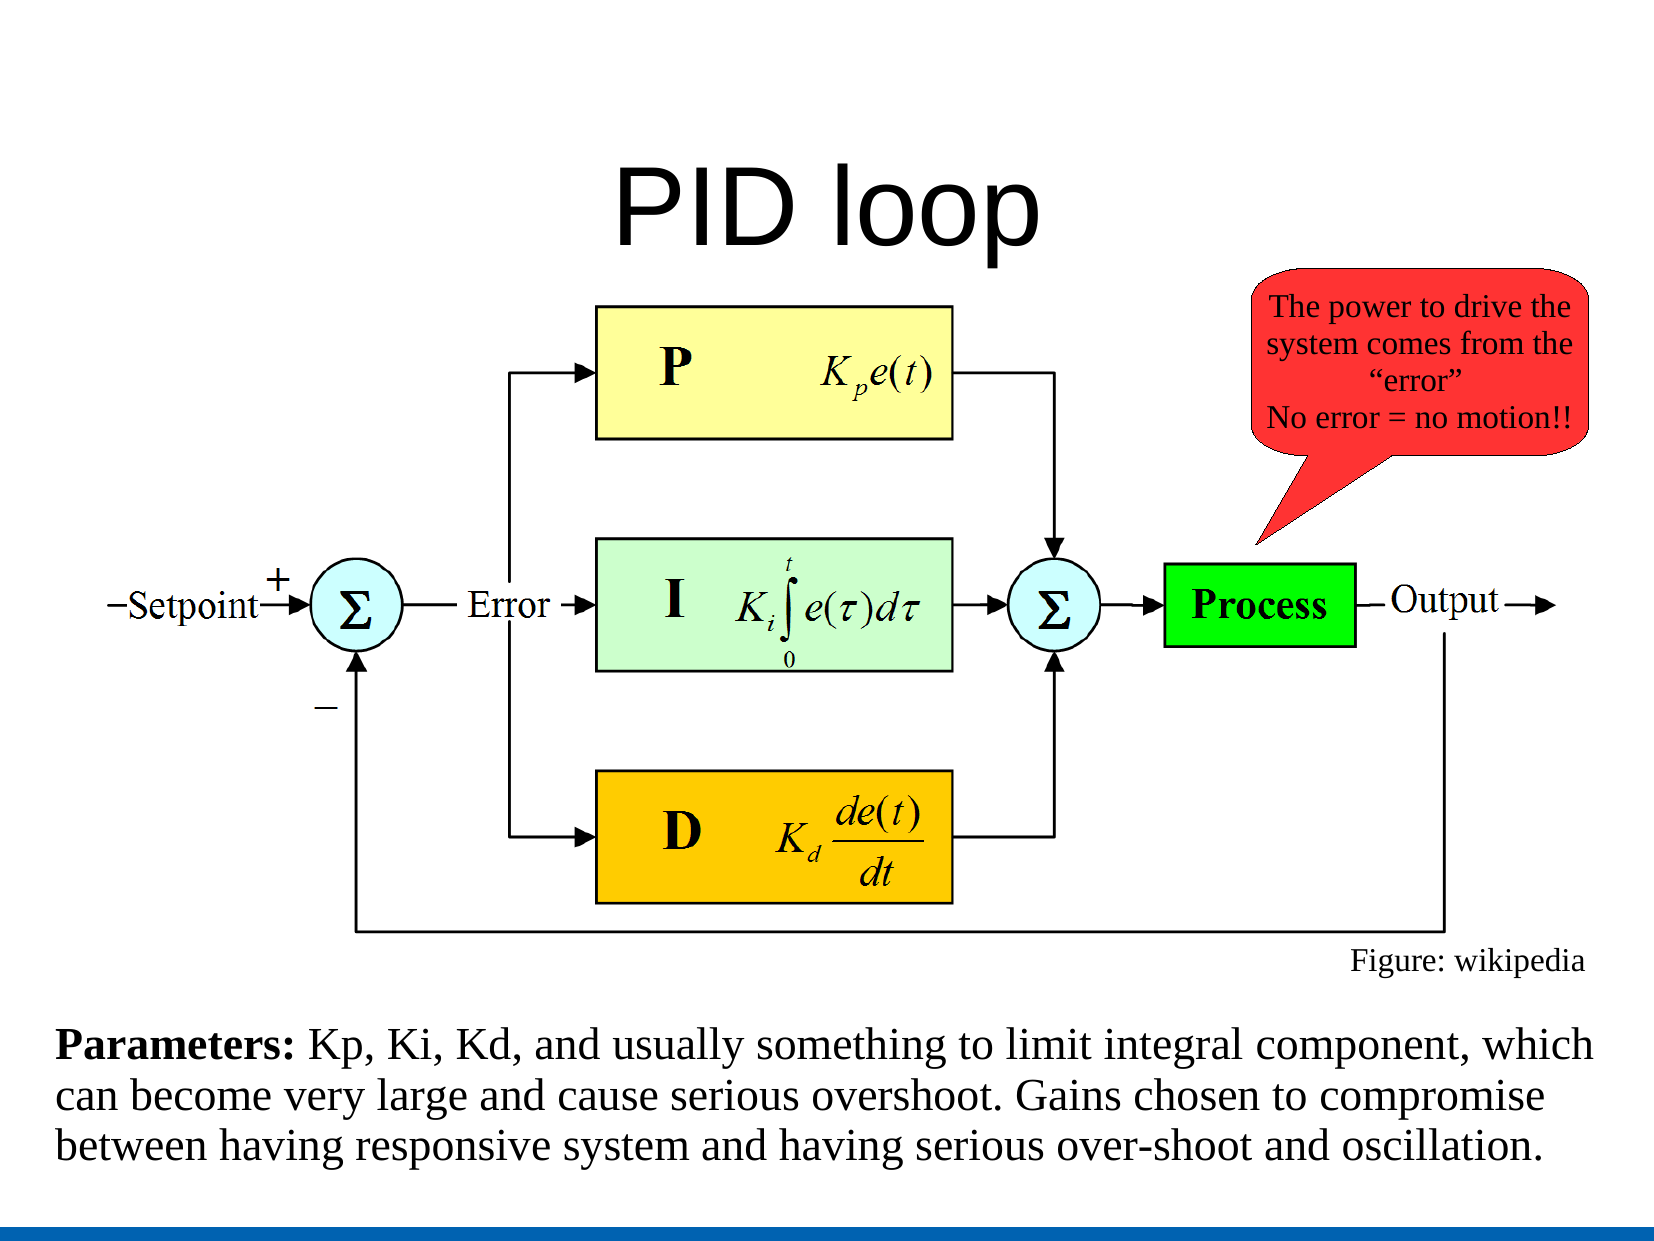

# PID loop
The power to drive the system comes from the “error”
No error = no motion!!
Figure: wikipedia
Parameters: Kp, Ki, Kd, and usually something to limit integral component, which can become very large and cause serious overshoot. Gains chosen to compromise between having responsive system and having serious over-shoot and oscillation.